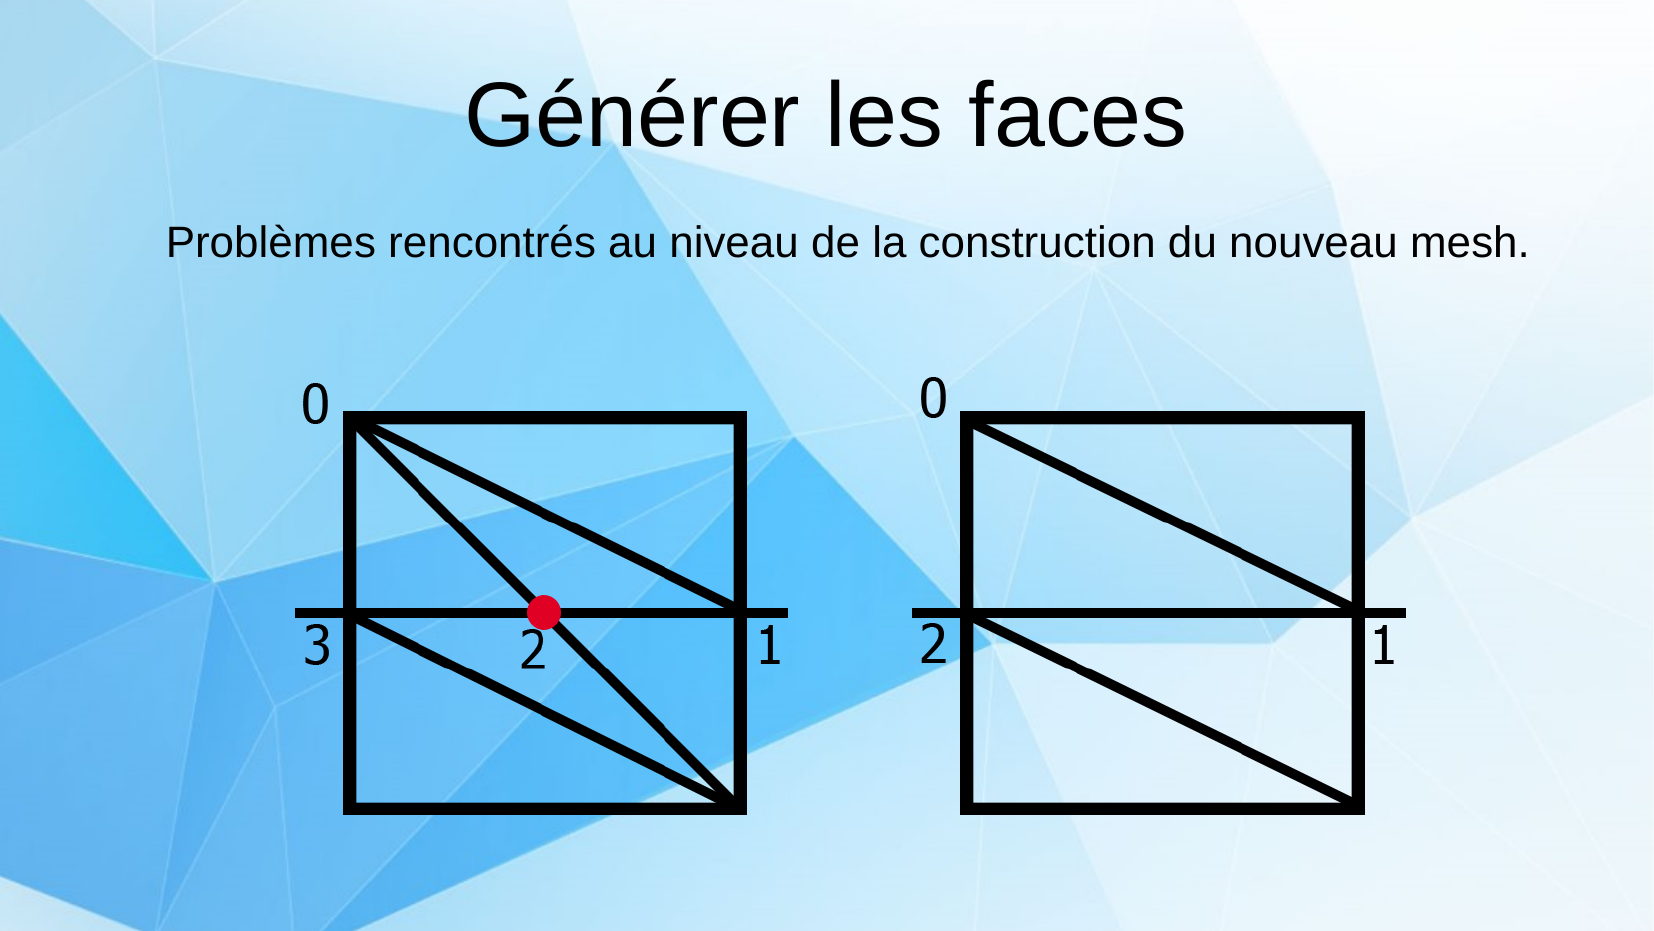

# Générer les faces
 Problèmes rencontrés au niveau de la construction du nouveau mesh.